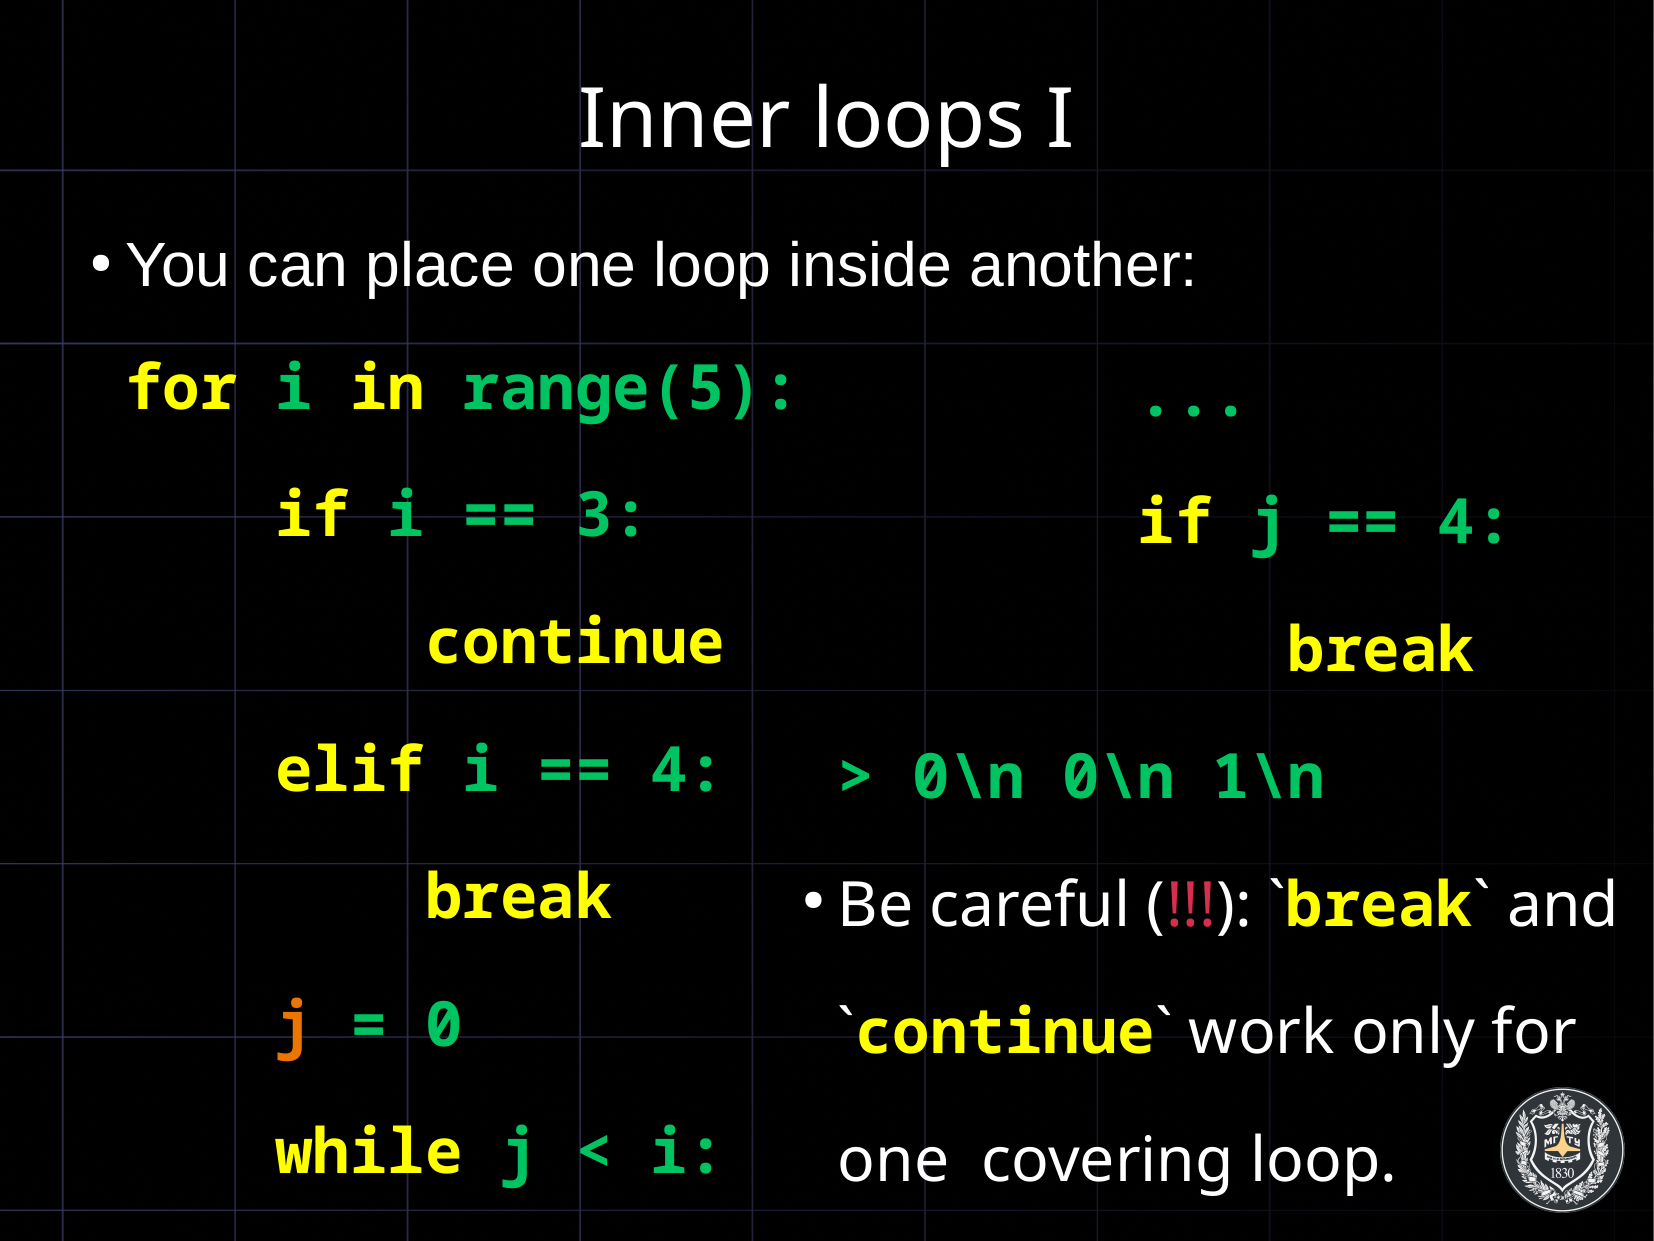

# Inner loops I
You can place one loop inside another:
for i in range(5):
 if i == 3:
 continue
 elif i == 4:
 break
 j = 0
 while j < i:
 print(j)
 j += 1
 ...
 ...
 if j == 4:
 break
> 0\n 0\n 1\n
Be careful (!!!): `break` and `continue` work only for one covering loop.